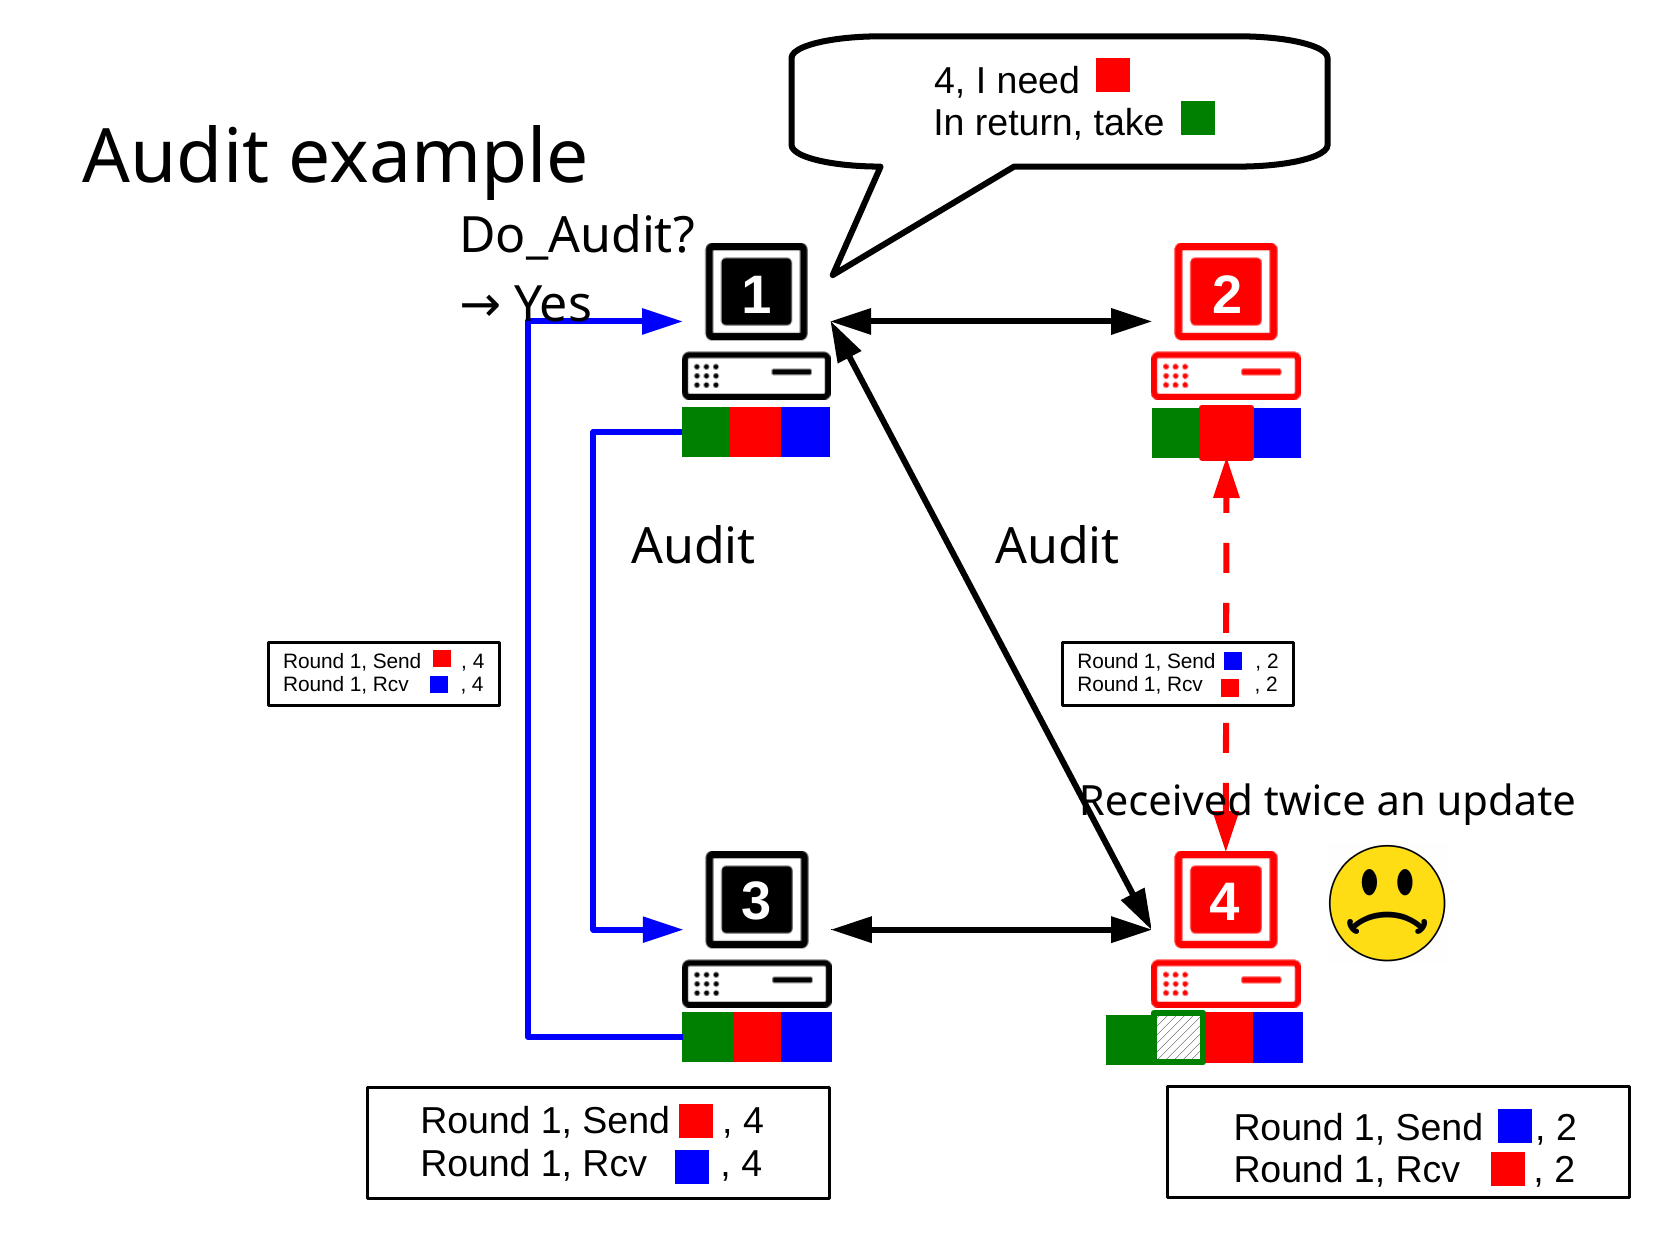

4, I need
In return, take
# Audit example
Do_Audit? → Yes
2
1
Audit
Audit
Round 1, Send , 4
Round 1, Rcv , 4
Round 1, Send , 2
Round 1, Rcv , 2
Received twice an update
3
4
Round 1, Send , 4
Round 1, Rcv , 4
Round 1, Send , 2
Round 1, Rcv , 2